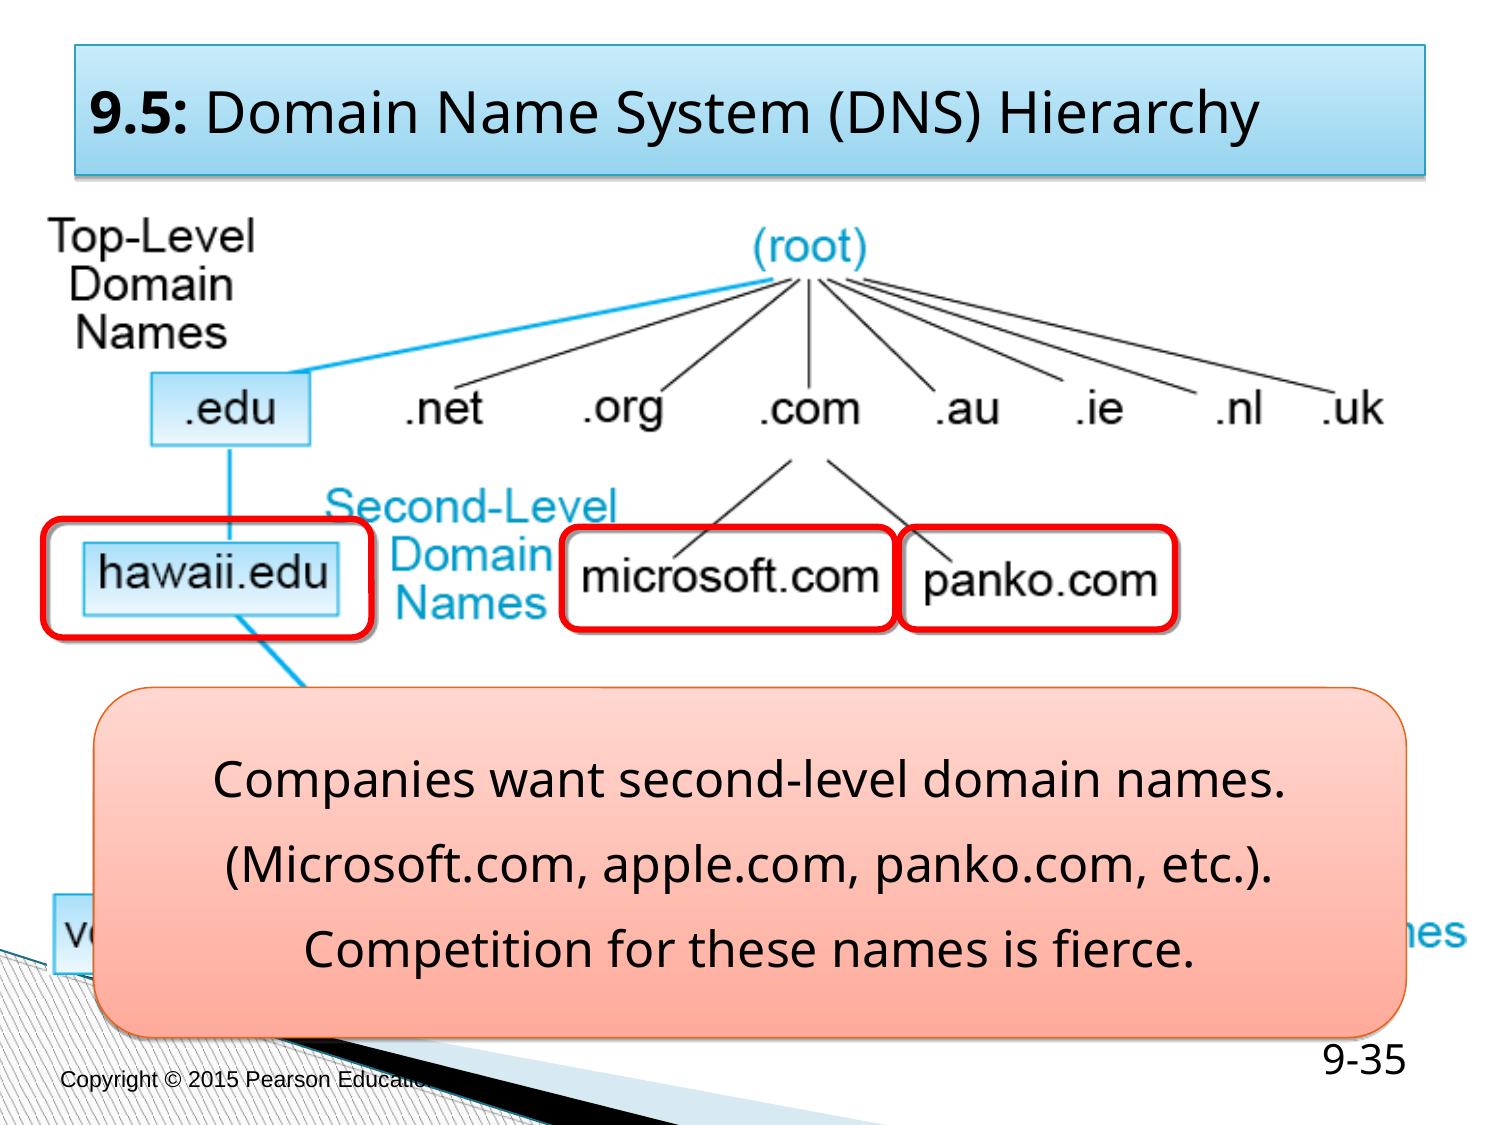

# 9.5: Domain Name System (DNS) Hierarchy
Companies want second-level domain names.
(Microsoft.com, apple.com, panko.com, etc.).
Competition for these names is fierce.
Copyright © 2015 Pearson Education, Inc.